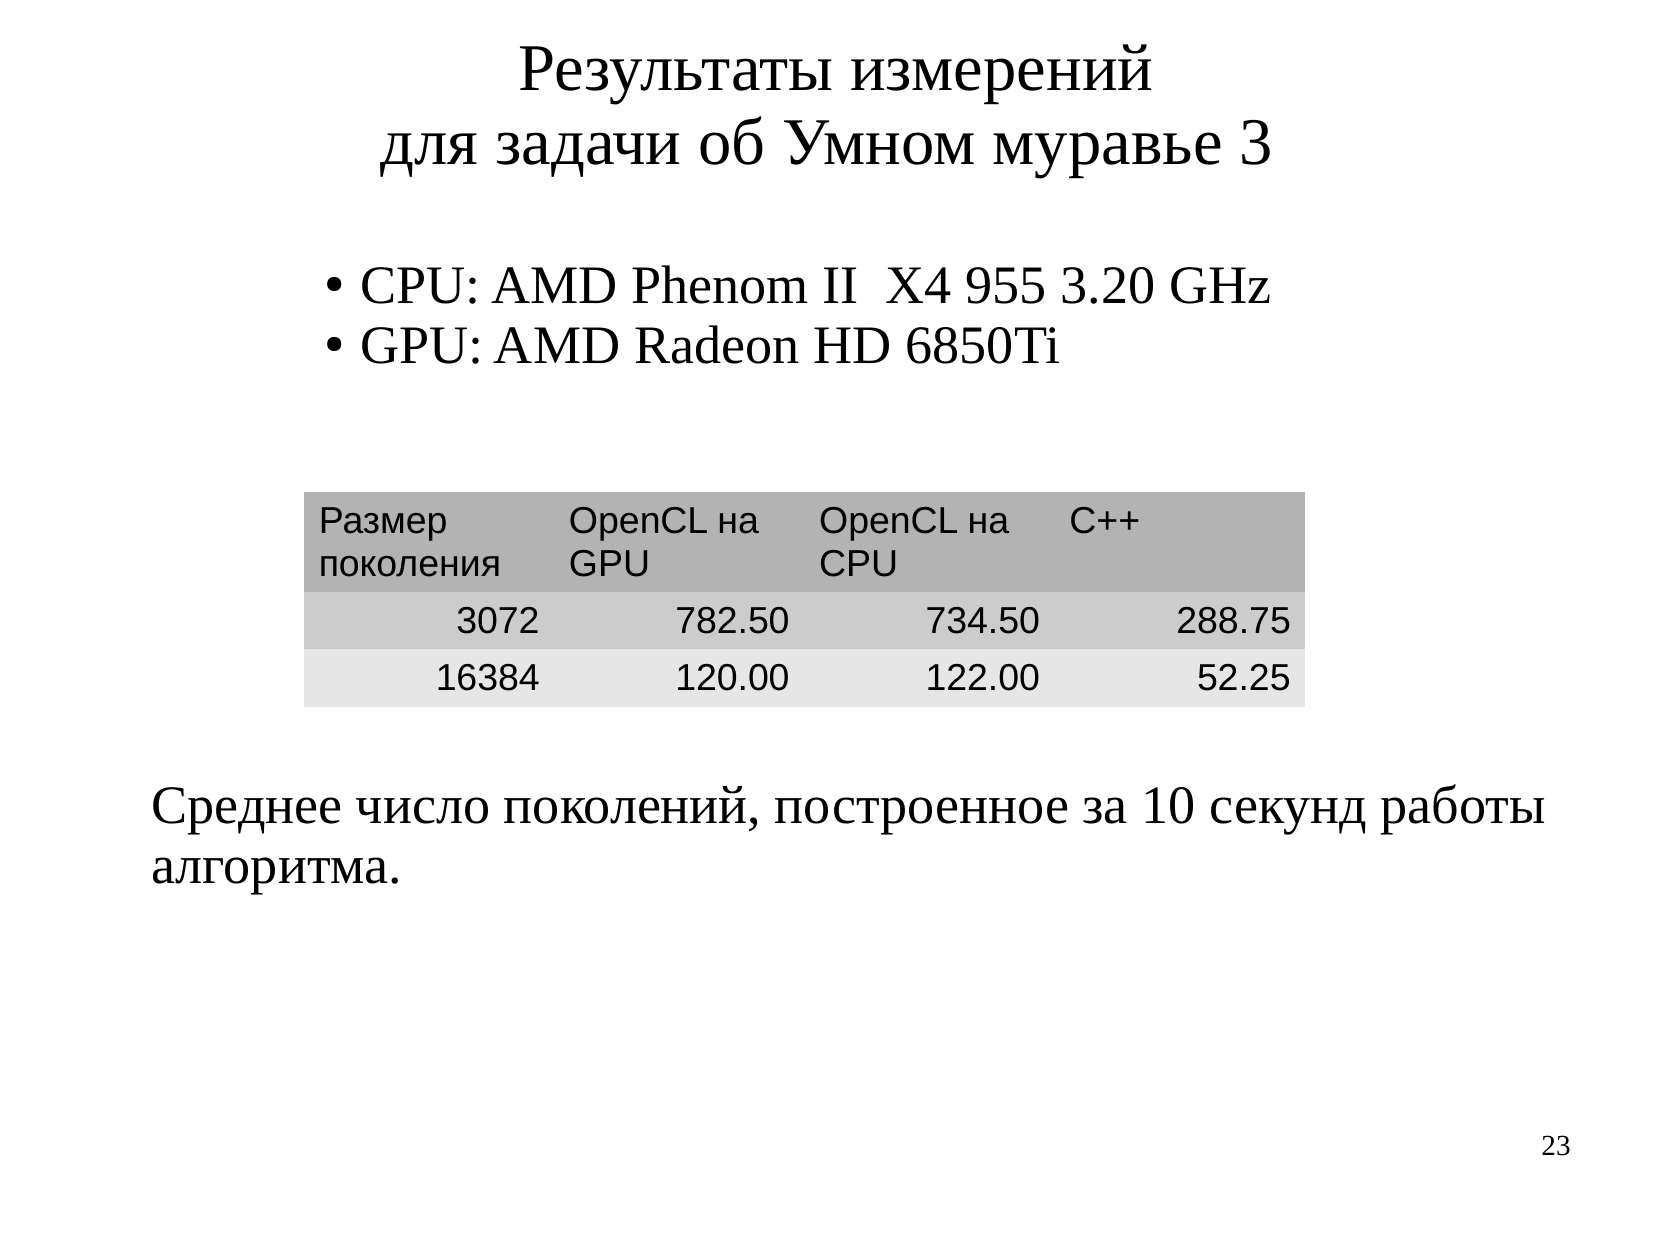

Результаты измерений
для задачи об Умном муравье 3
CPU: AMD Phenom II X4 955 3.20 GHz
GPU: AMD Radeon HD 6850Ti
| Размер поколения | OpenCL на GPU | OpenCL на СPU | C++ |
| --- | --- | --- | --- |
| 3072 | 782.50 | 734.50 | 288.75 |
| 16384 | 120.00 | 122.00 | 52.25 |
Среднее число поколений, построенное за 10 секунд работы
алгоритма.
23